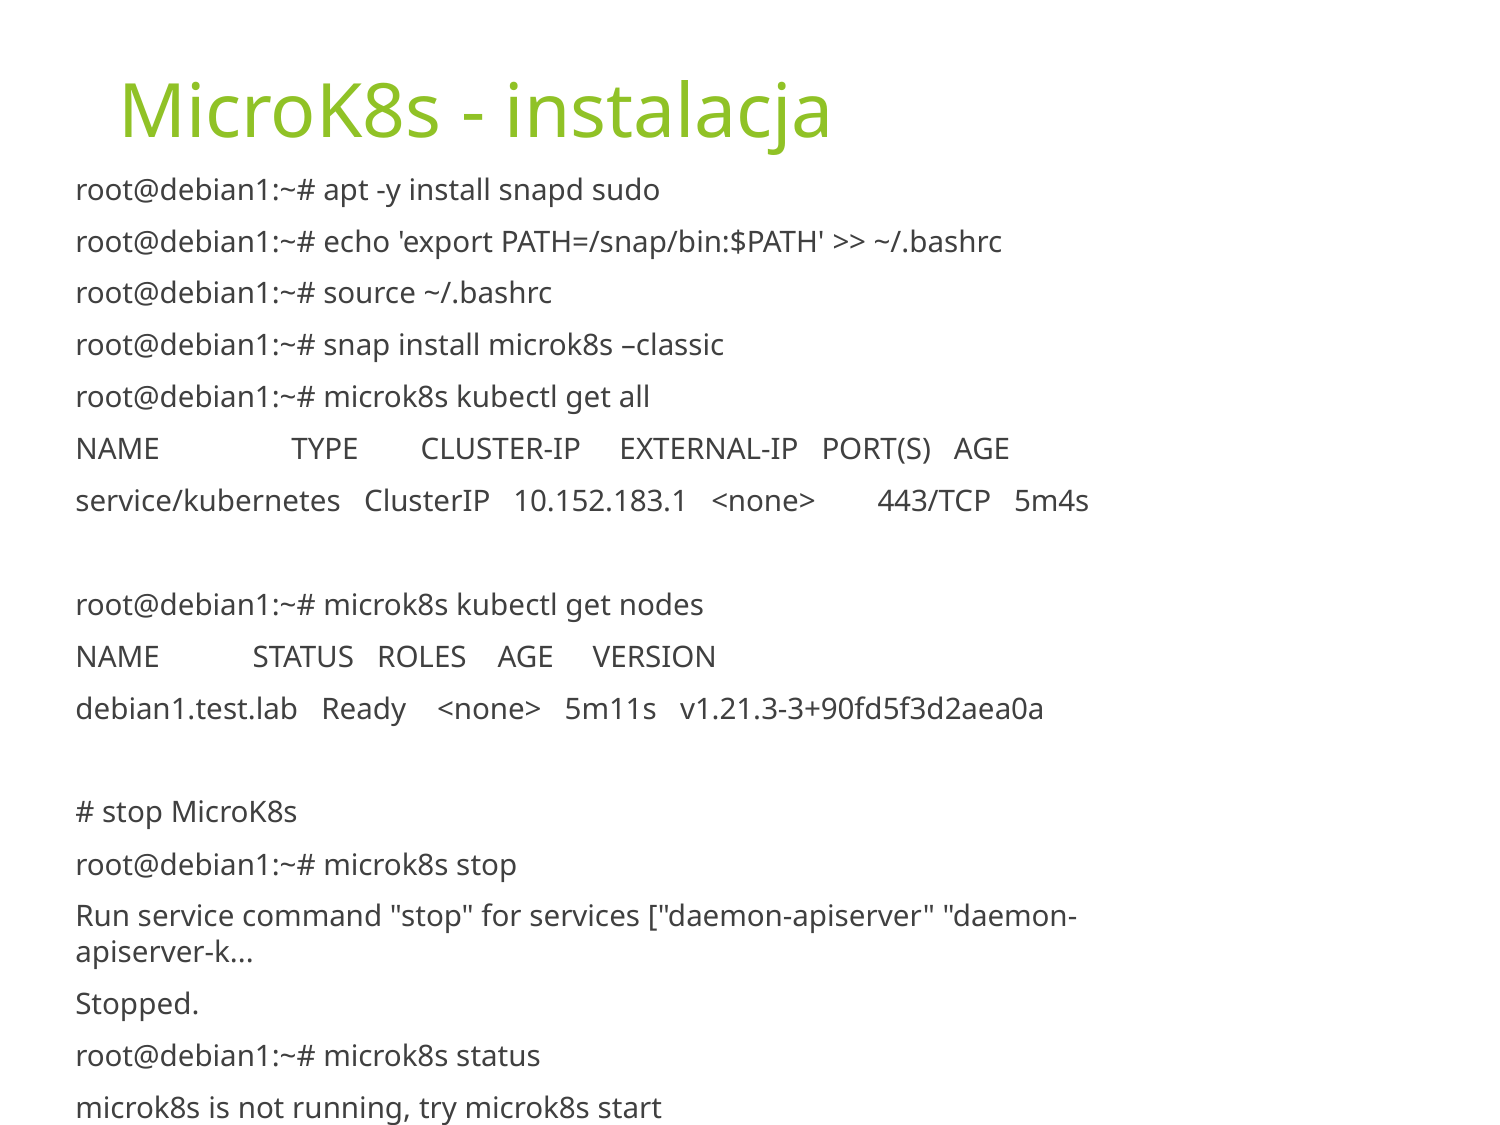

# MicroK8s - instalacja
root@debian1:~# apt -y install snapd sudo
root@debian1:~# echo 'export PATH=/snap/bin:$PATH' >> ~/.bashrc
root@debian1:~# source ~/.bashrc
root@debian1:~# snap install microk8s –classic
root@debian1:~# microk8s kubectl get all
NAME TYPE CLUSTER-IP EXTERNAL-IP PORT(S) AGE
service/kubernetes ClusterIP 10.152.183.1 <none> 443/TCP 5m4s
root@debian1:~# microk8s kubectl get nodes
NAME STATUS ROLES AGE VERSION
debian1.test.lab Ready <none> 5m11s v1.21.3-3+90fd5f3d2aea0a
# stop MicroK8s
root@debian1:~# microk8s stop
Run service command "stop" for services ["daemon-apiserver" "daemon-apiserver-k...
Stopped.
root@debian1:~# microk8s status
microk8s is not running, try microk8s start